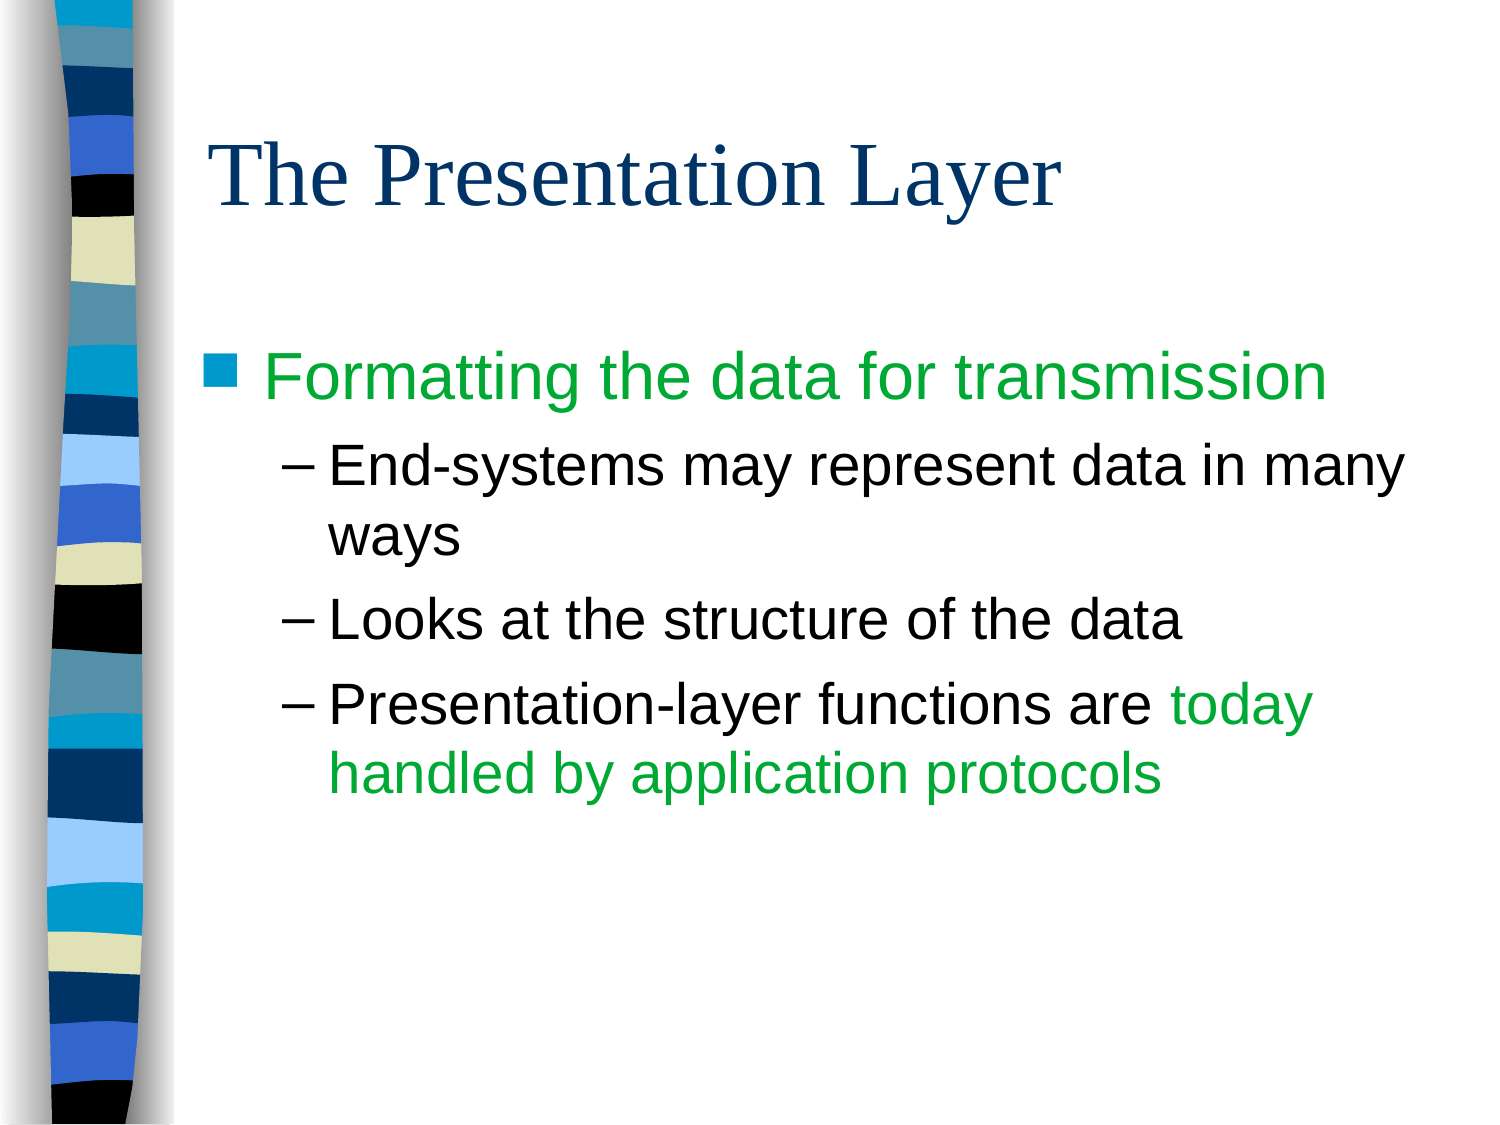

# The Presentation Layer
Formatting the data for transmission
End-systems may represent data in many ways
Looks at the structure of the data
Presentation-layer functions are today handled by application protocols